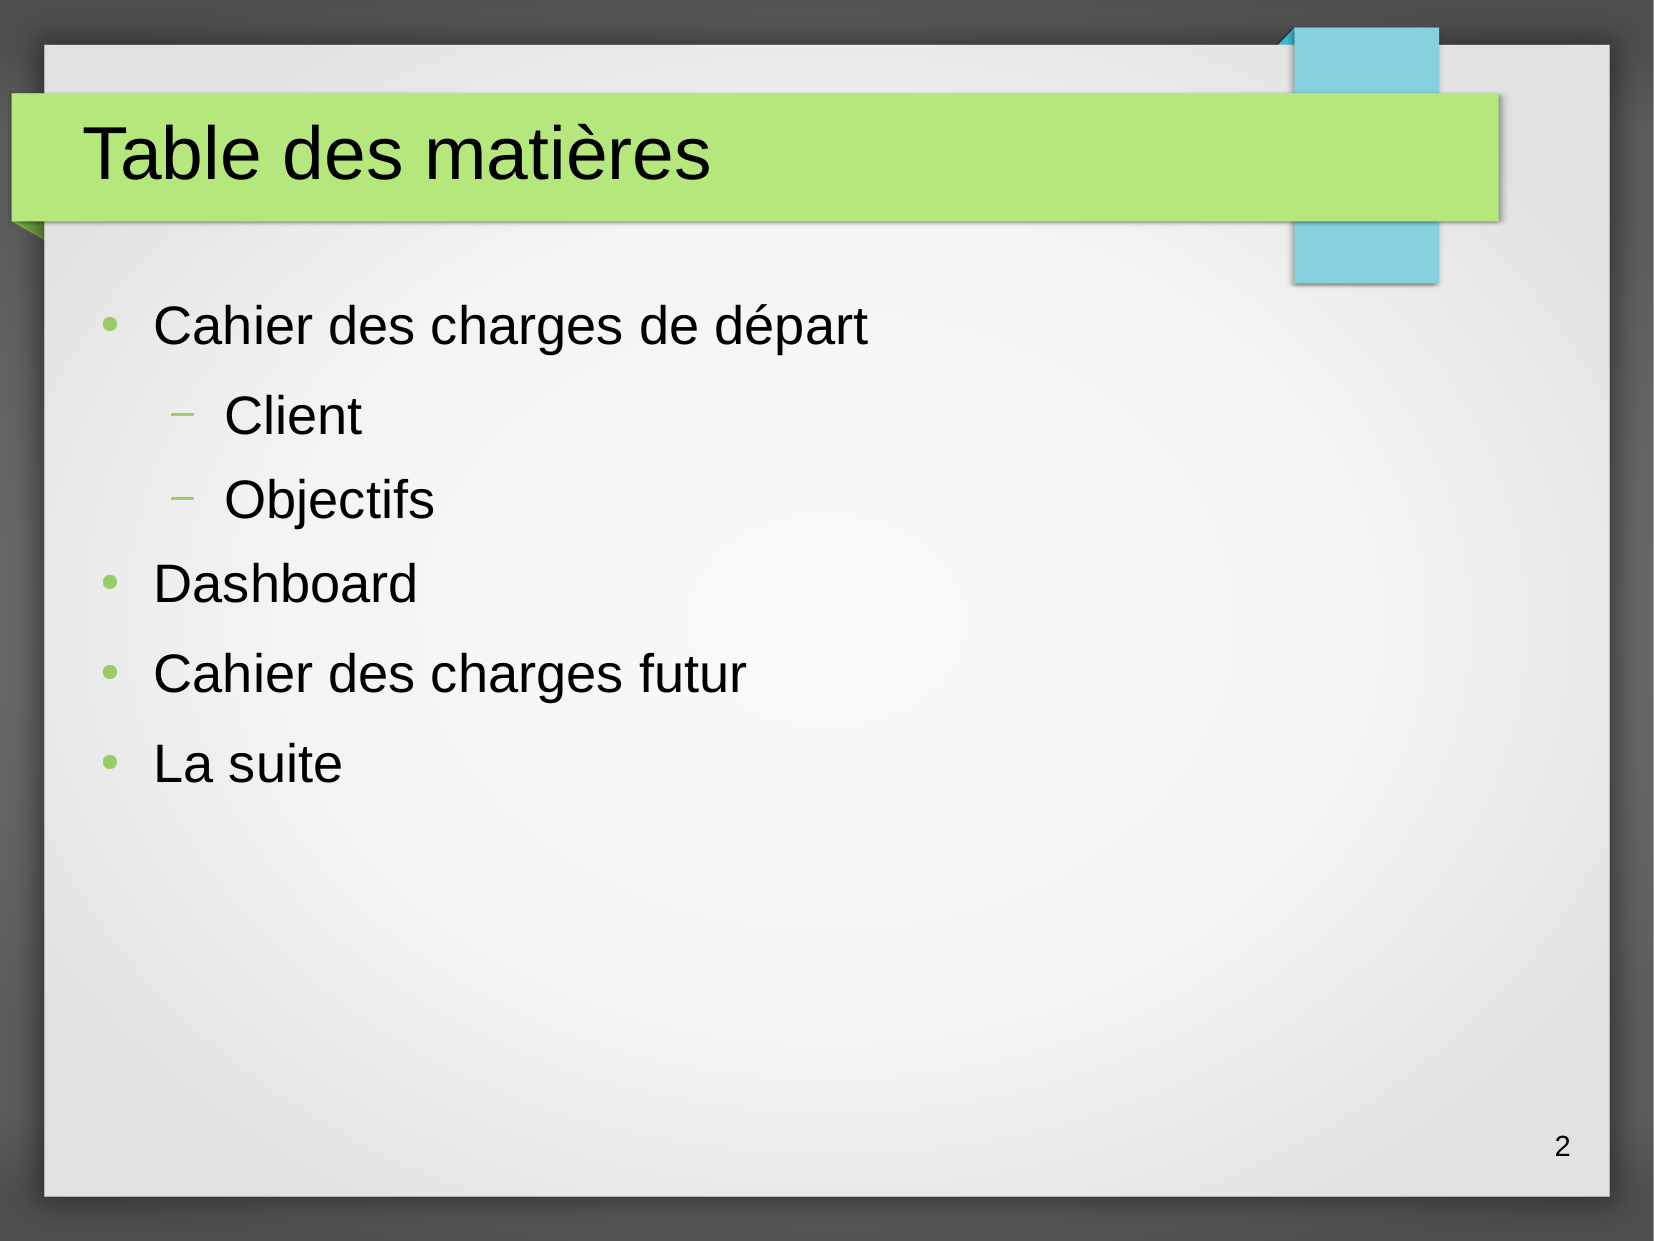

# Table des matières
Cahier des charges de départ
Client
Objectifs
Dashboard
Cahier des charges futur
La suite
2